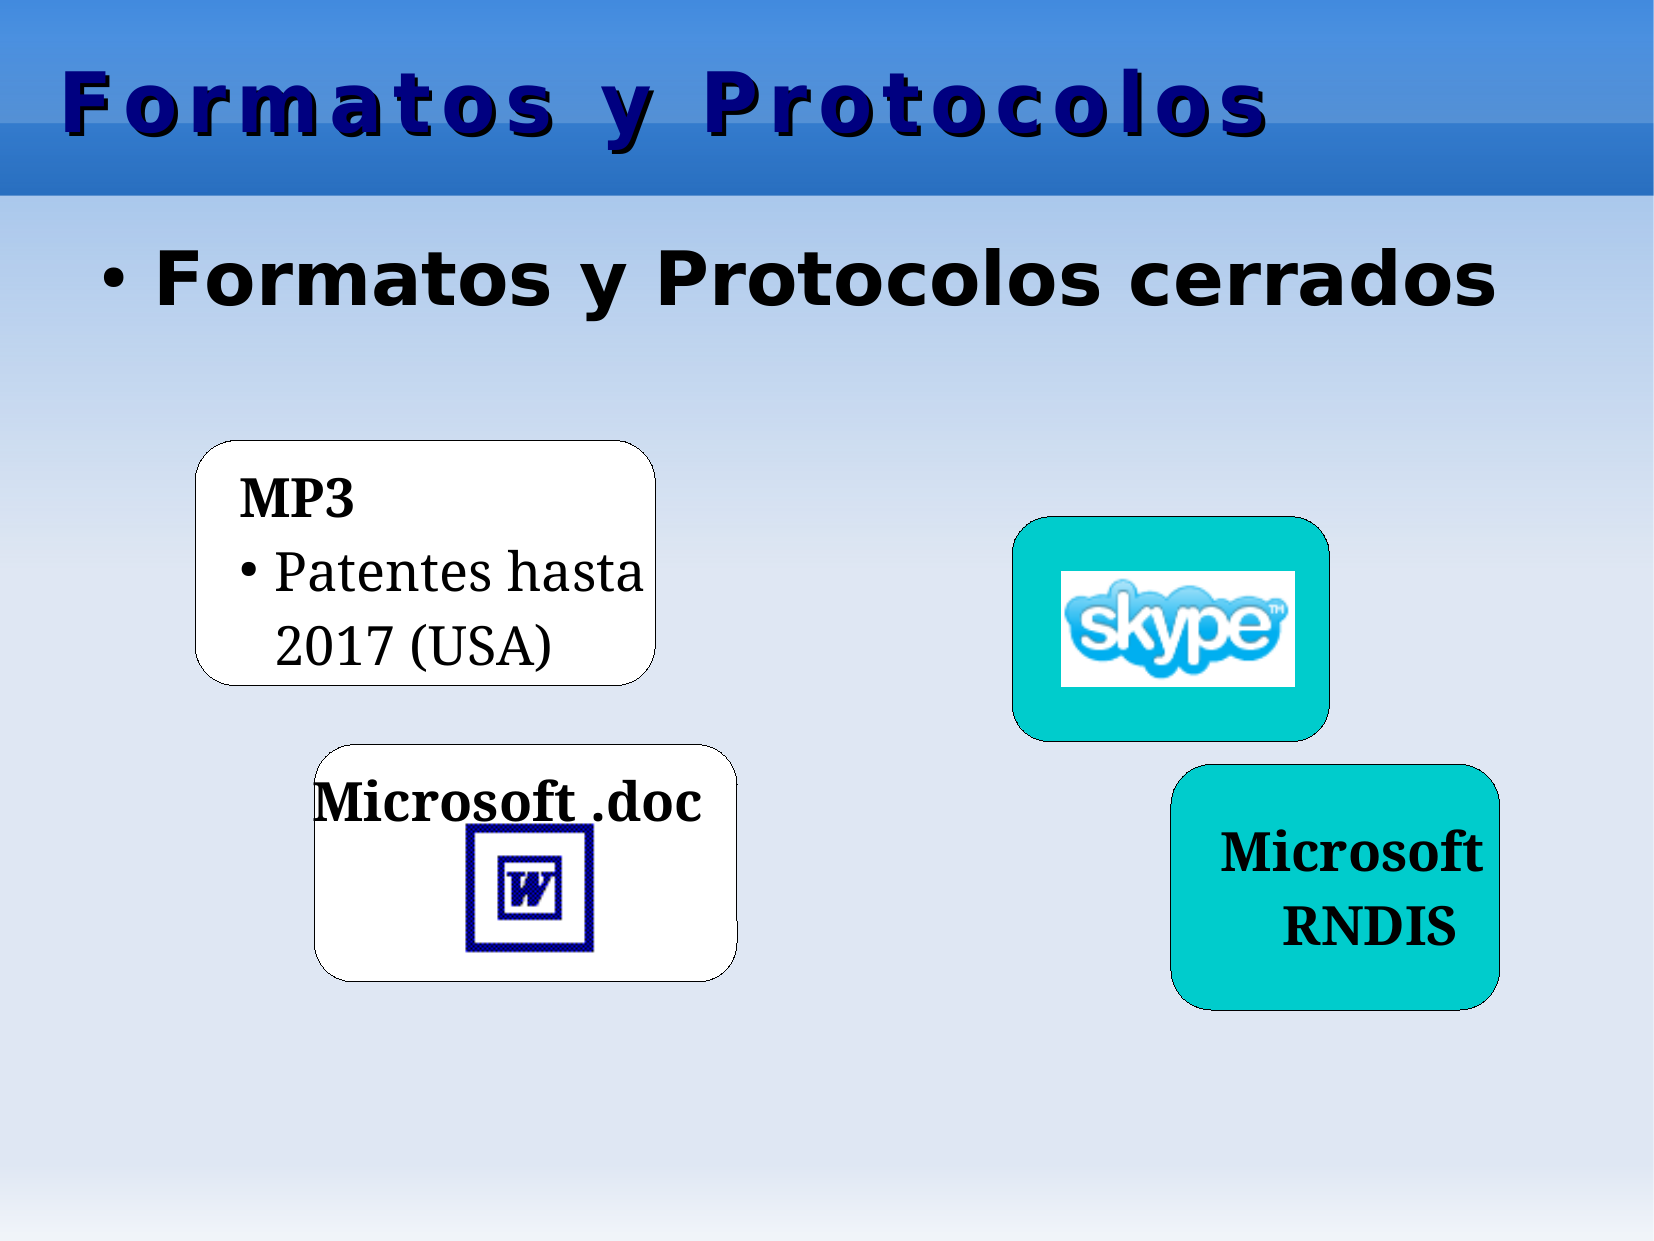

# Formatos y Protocolos
Formatos y Protocolos cerrados
MP3
Patentes hasta
2017 (USA)
Microsoft .doc
Microsoft
RNDIS